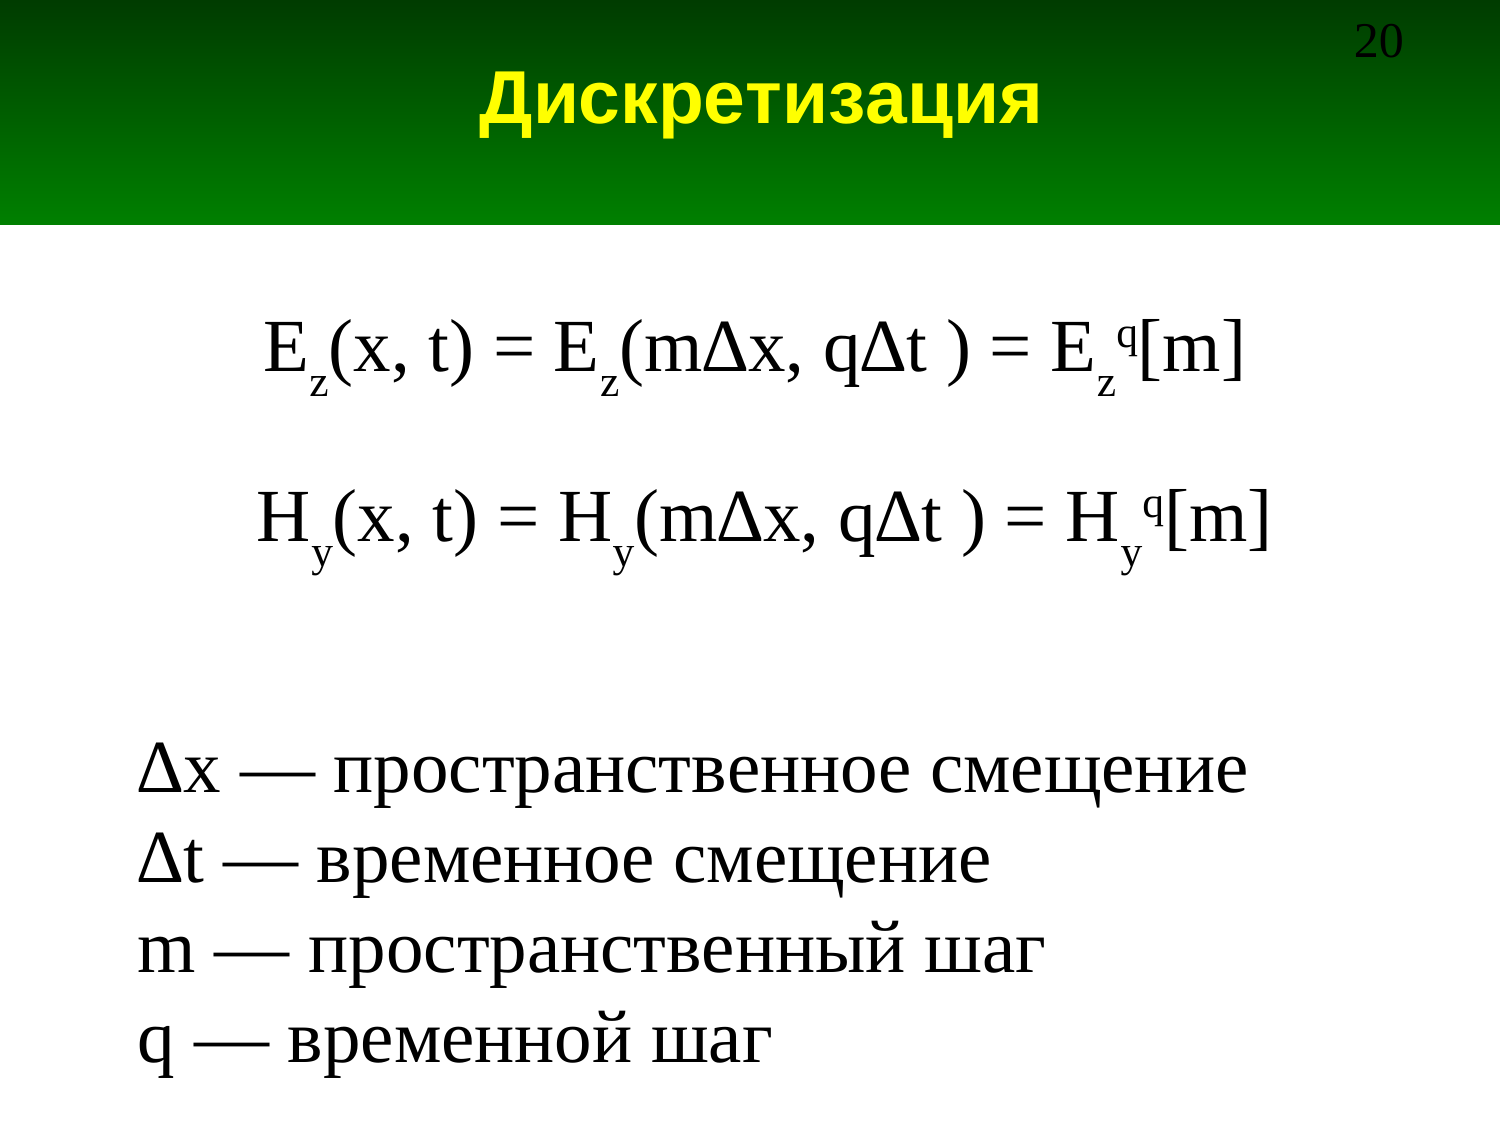

# Дискретизация
Ez(x, t) = Ez(m∆x, q∆t ) = Ezq[m]
Hy(x, t) = Hy(m∆x, q∆t ) = Hyq[m]
∆x — пространственное смещение
∆t — временное смещение
m — пространственный шаг
q — временной шаг